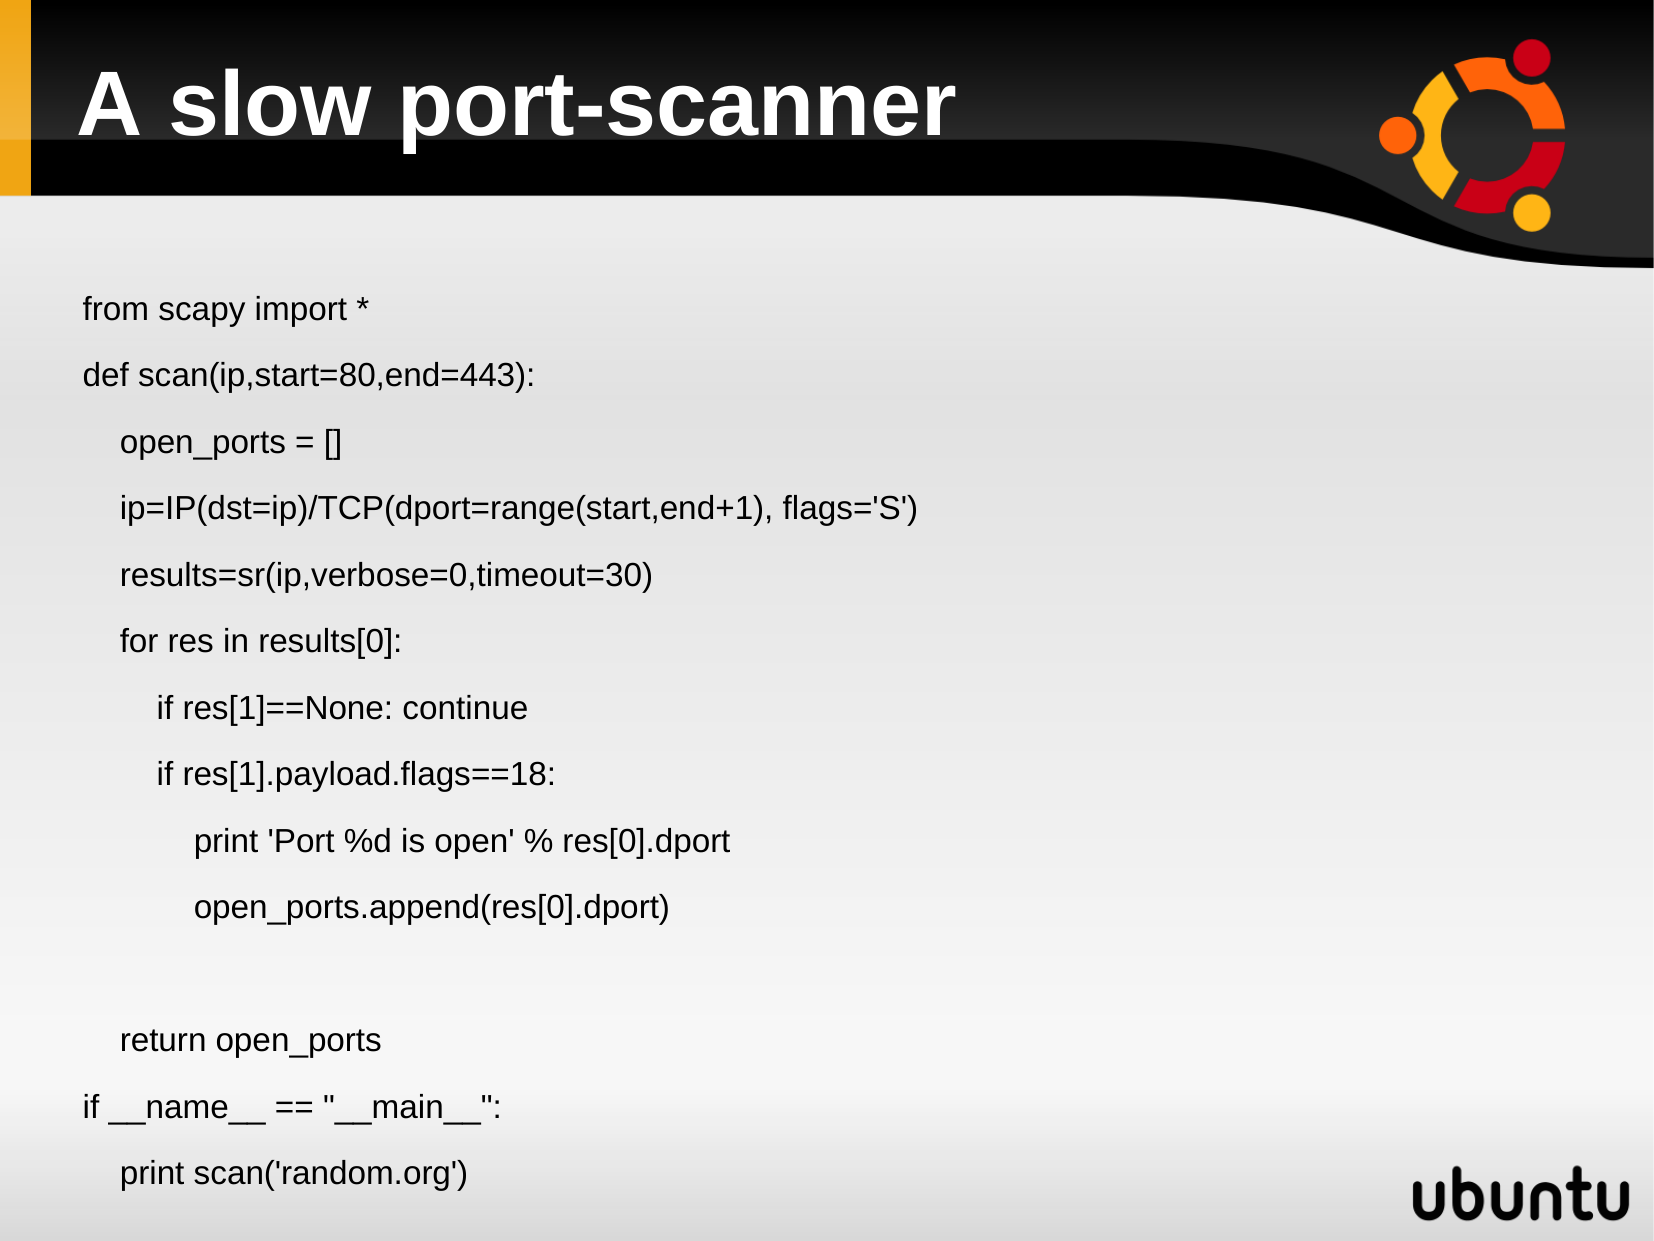

# A slow port-scanner
from scapy import *
def scan(ip,start=80,end=443):
 open_ports = []
 ip=IP(dst=ip)/TCP(dport=range(start,end+1), flags='S')
 results=sr(ip,verbose=0,timeout=30)
 for res in results[0]:
 if res[1]==None: continue
 if res[1].payload.flags==18:
 print 'Port %d is open' % res[0].dport
 open_ports.append(res[0].dport)
 return open_ports
if __name__ == "__main__":
 print scan('random.org')